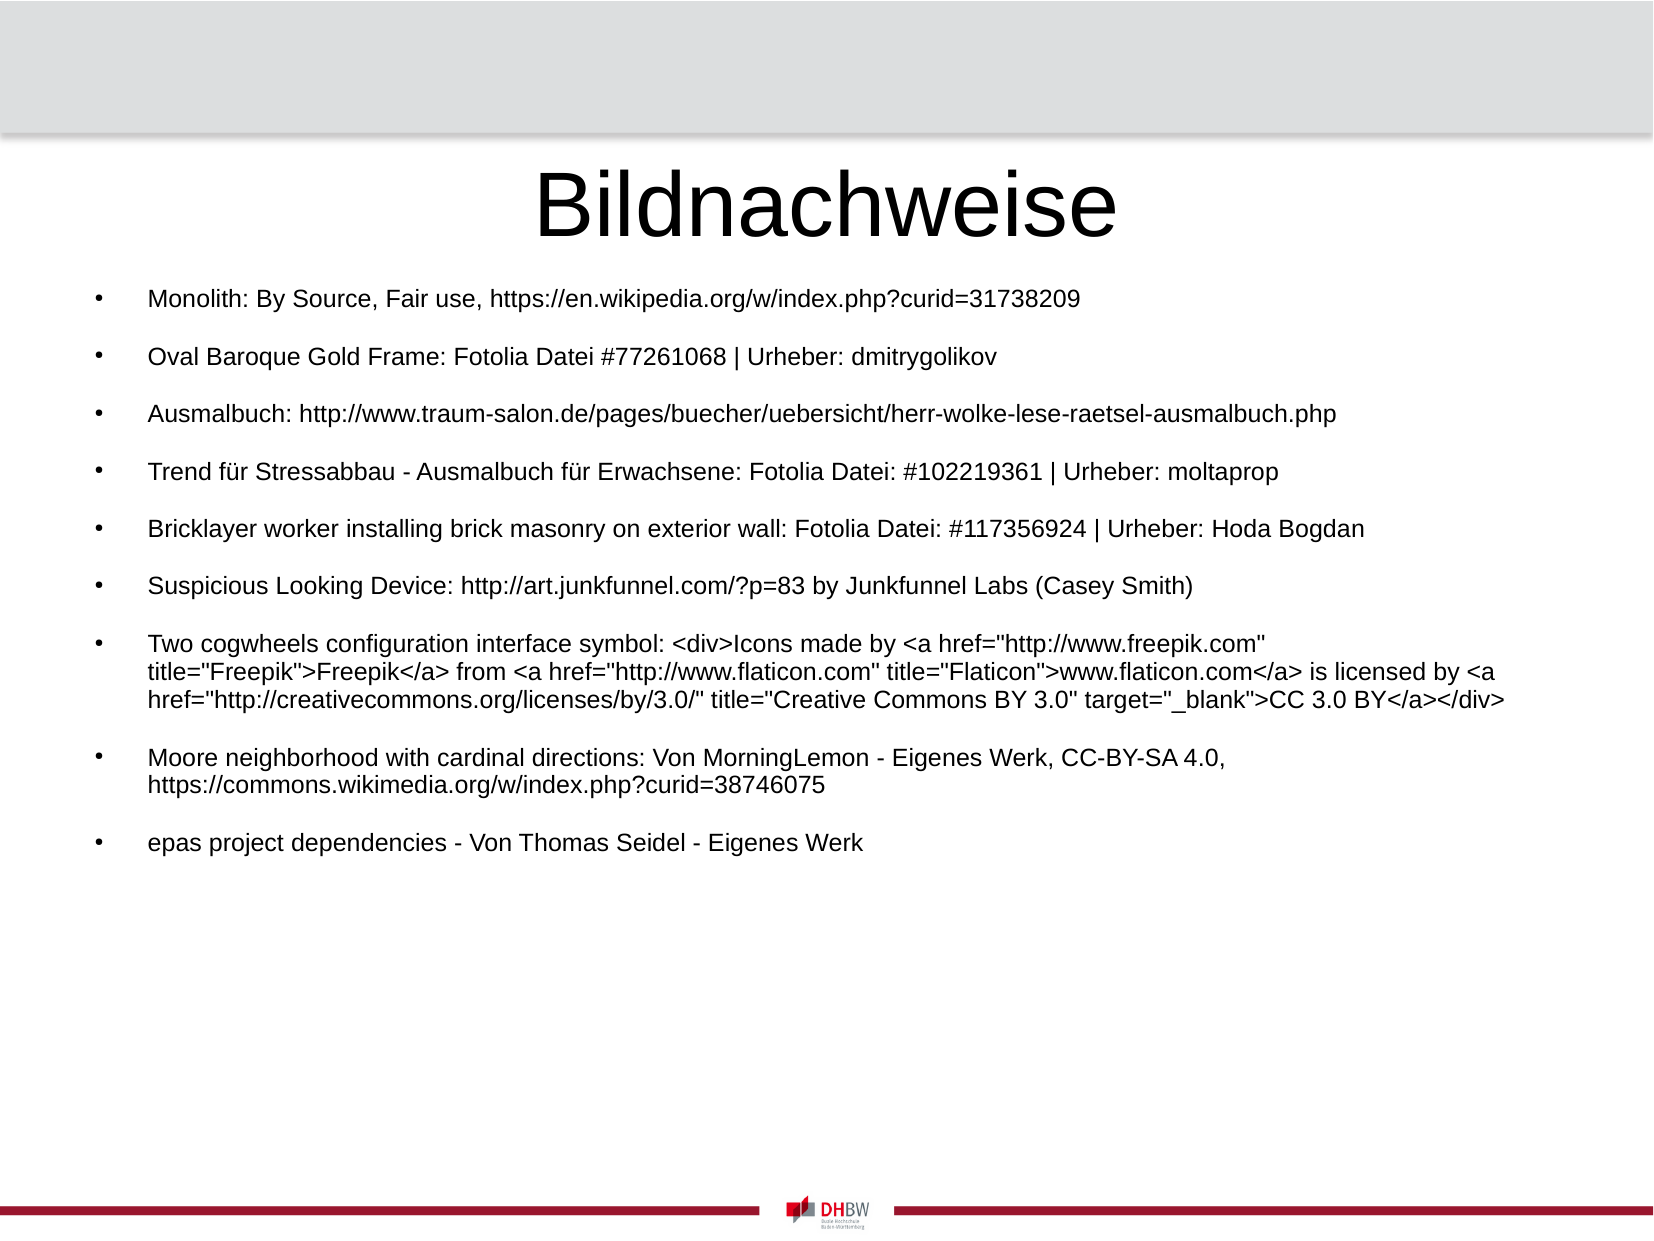

# Bildnachweise
Monolith: By Source, Fair use, https://en.wikipedia.org/w/index.php?curid=31738209
Oval Baroque Gold Frame: Fotolia Datei #77261068 | Urheber: dmitrygolikov
Ausmalbuch: http://www.traum-salon.de/pages/buecher/uebersicht/herr-wolke-lese-raetsel-ausmalbuch.php
Trend für Stressabbau - Ausmalbuch für Erwachsene: Fotolia Datei: #102219361 | Urheber: moltaprop
Bricklayer worker installing brick masonry on exterior wall: Fotolia Datei: #117356924 | Urheber: Hoda Bogdan
Suspicious Looking Device: http://art.junkfunnel.com/?p=83 by Junkfunnel Labs (Casey Smith)
Two cogwheels configuration interface symbol: <div>Icons made by <a href="http://www.freepik.com" title="Freepik">Freepik</a> from <a href="http://www.flaticon.com" title="Flaticon">www.flaticon.com</a> is licensed by <a href="http://creativecommons.org/licenses/by/3.0/" title="Creative Commons BY 3.0" target="_blank">CC 3.0 BY</a></div>
Moore neighborhood with cardinal directions: Von MorningLemon - Eigenes Werk, CC-BY-SA 4.0, https://commons.wikimedia.org/w/index.php?curid=38746075
epas project dependencies - Von Thomas Seidel - Eigenes Werk